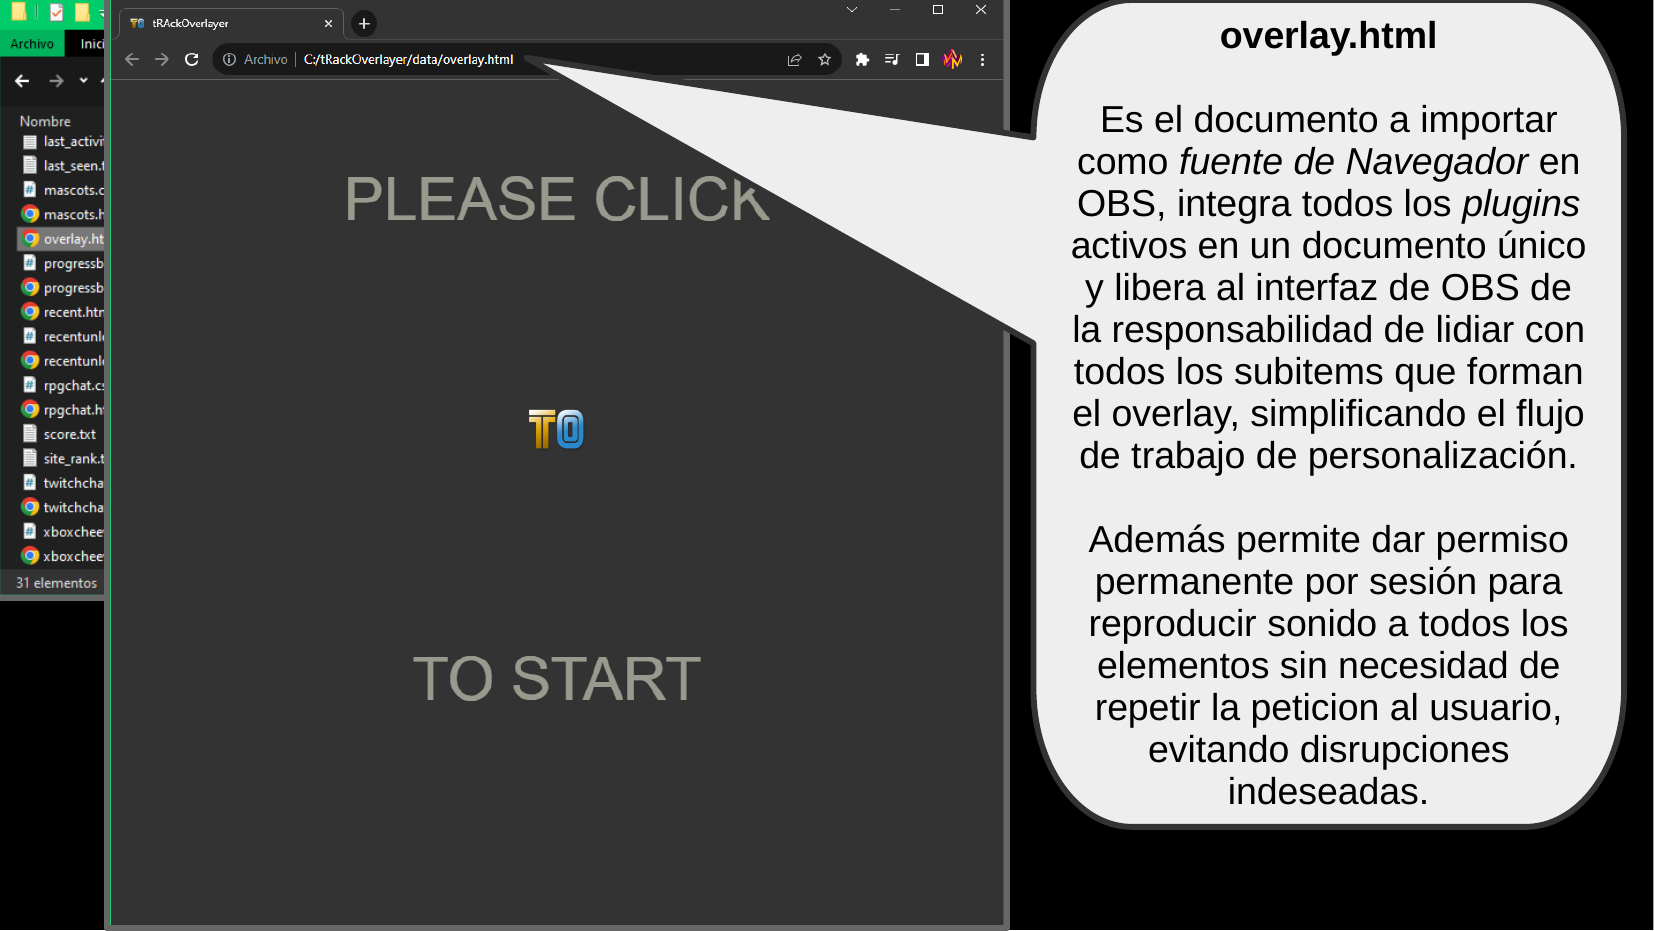

overlay.html
Es el documento a importar como fuente de Navegador en OBS, integra todos los plugins activos en un documento único y libera al interfaz de OBS de la responsabilidad de lidiar con todos los subitems que forman el overlay, simplificando el flujo de trabajo de personalización.
Además permite dar permiso permanente por sesión para reproducir sonido a todos los elementos sin necesidad de repetir la peticion al usuario, evitando disrupciones indeseadas.